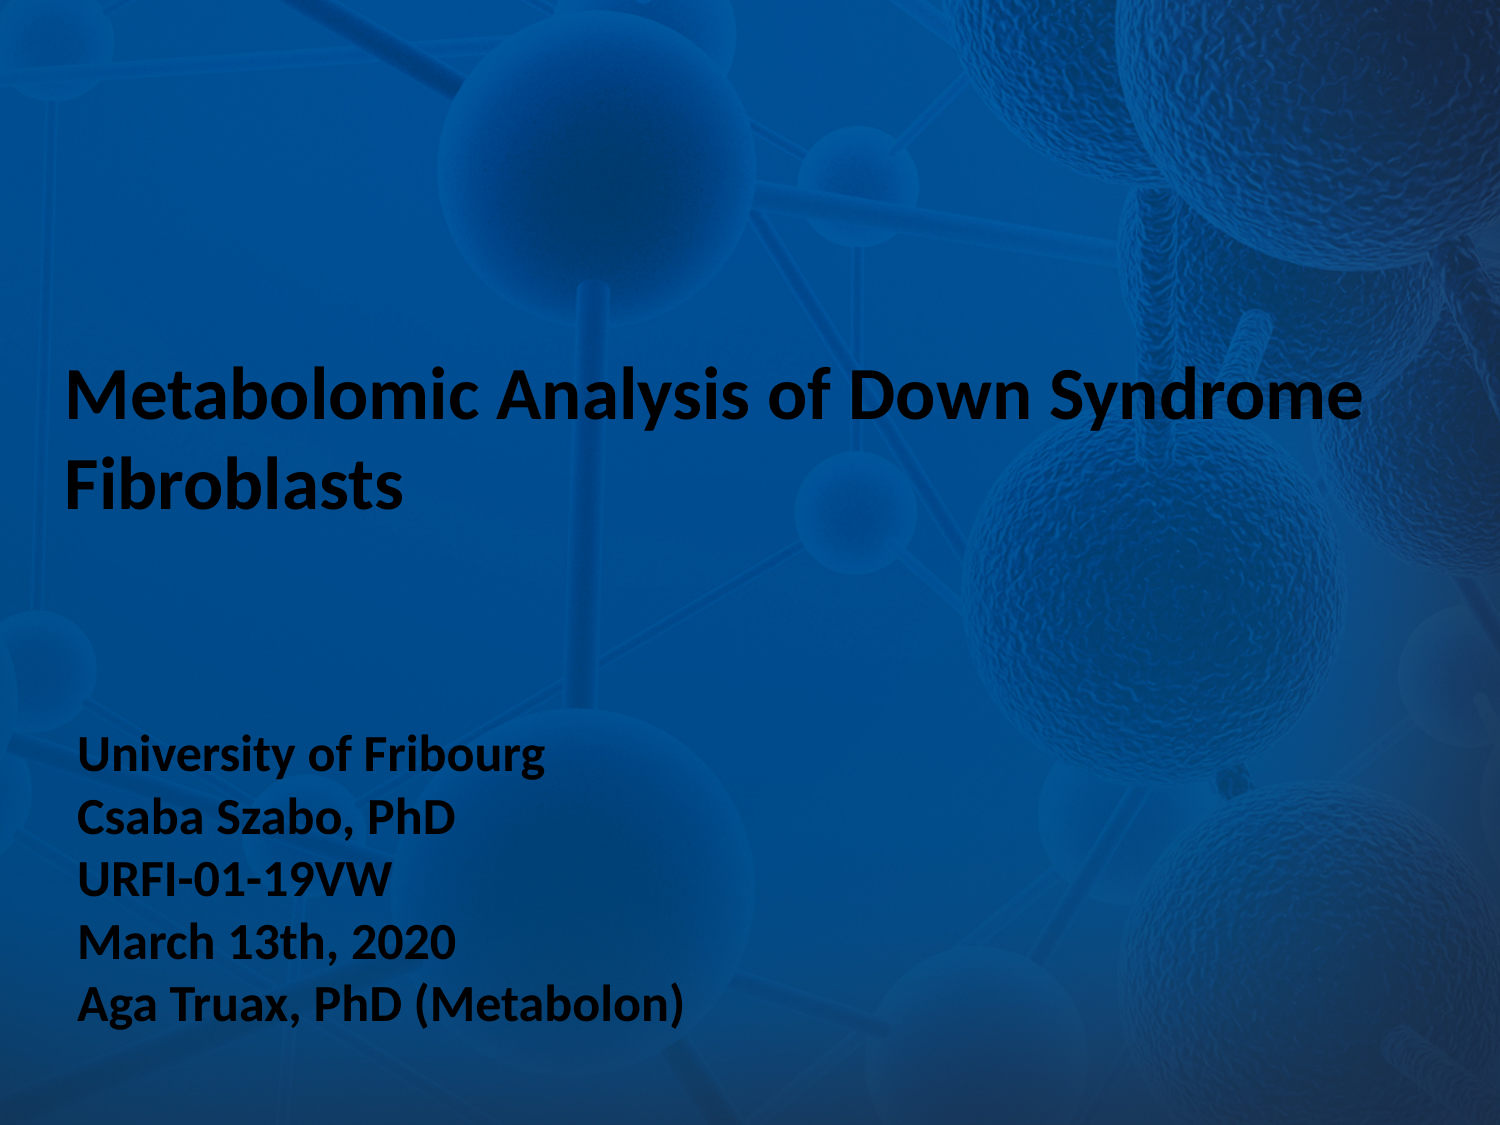

Metabolomic Analysis of Down Syndrome Fibroblasts
University of Fribourg
Csaba Szabo, PhD
URFI-01-19VW
March 13th, 2020
Aga Truax, PhD (Metabolon)